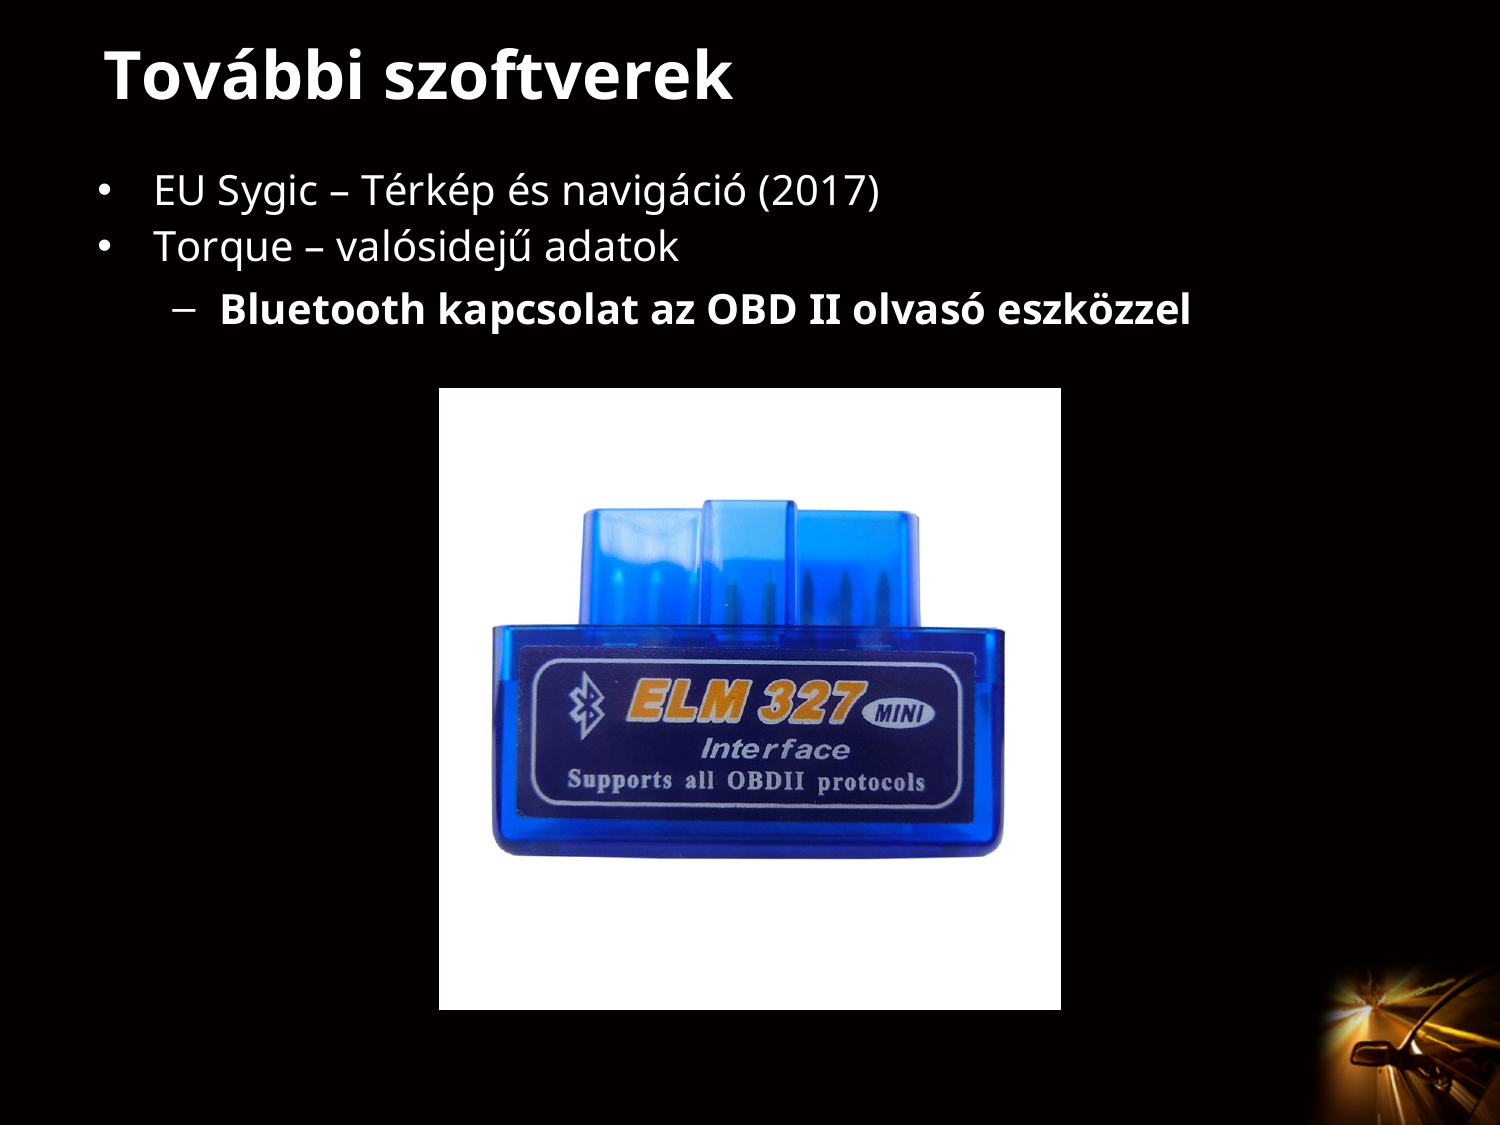

# További szoftverek
EU Sygic – Térkép és navigáció (2017)
Torque – valósidejű adatok
Bluetooth kapcsolat az OBD II olvasó eszközzel